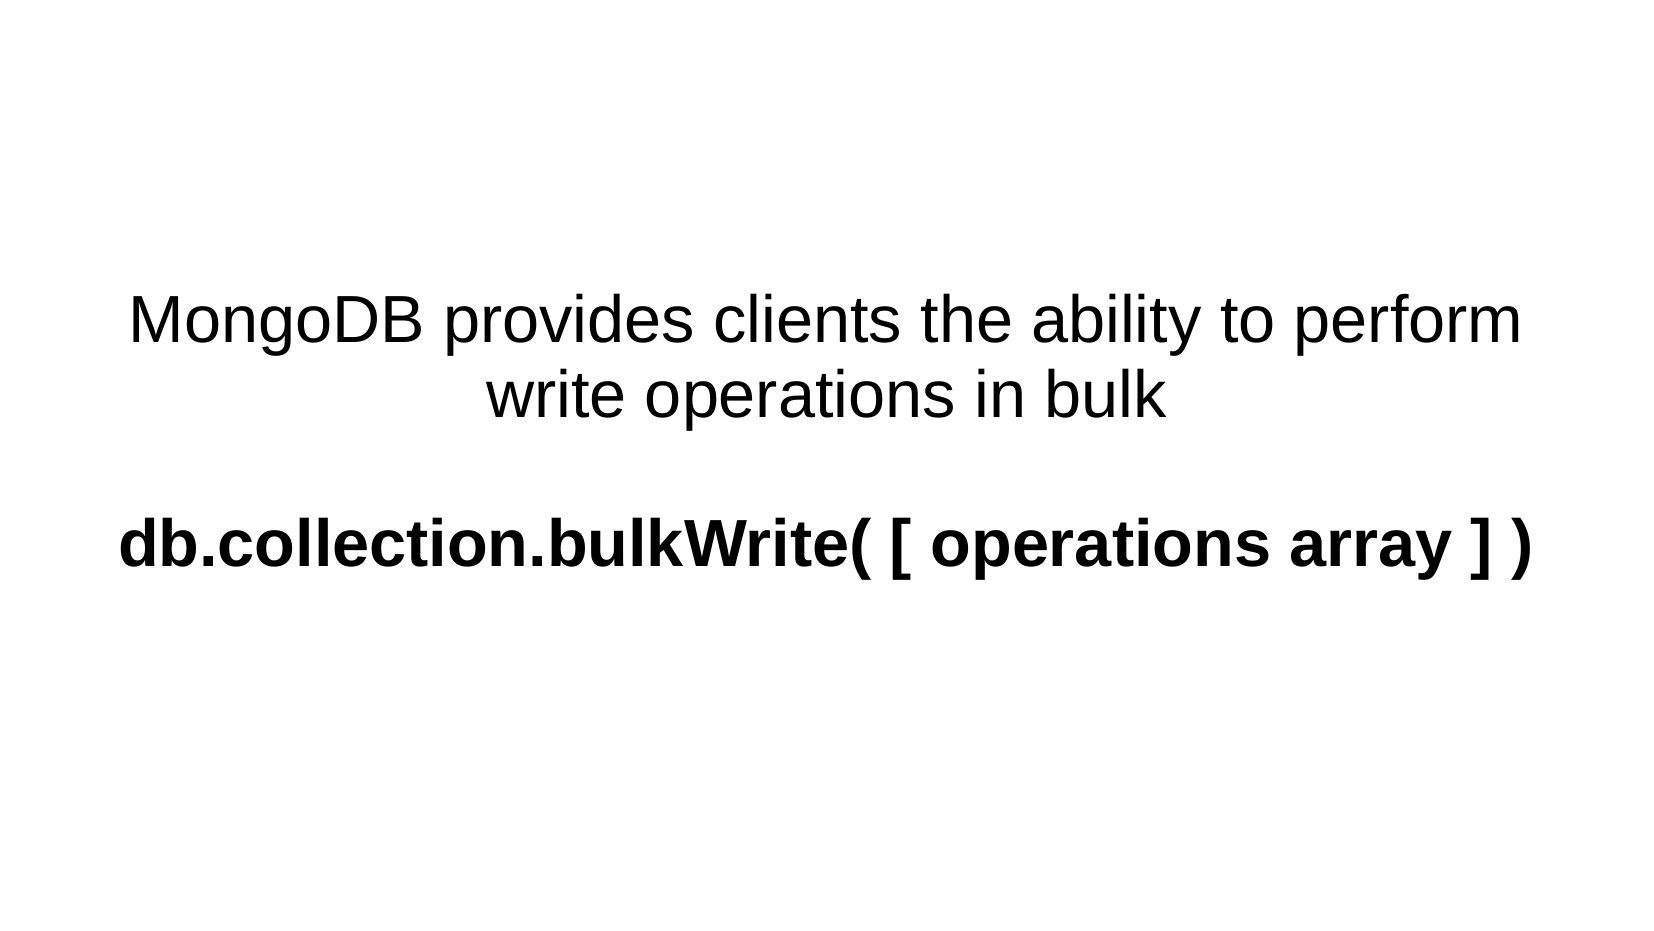

# MongoDB provides clients the ability to perform write operations in bulk
db.collection.bulkWrite( [ operations array ] )